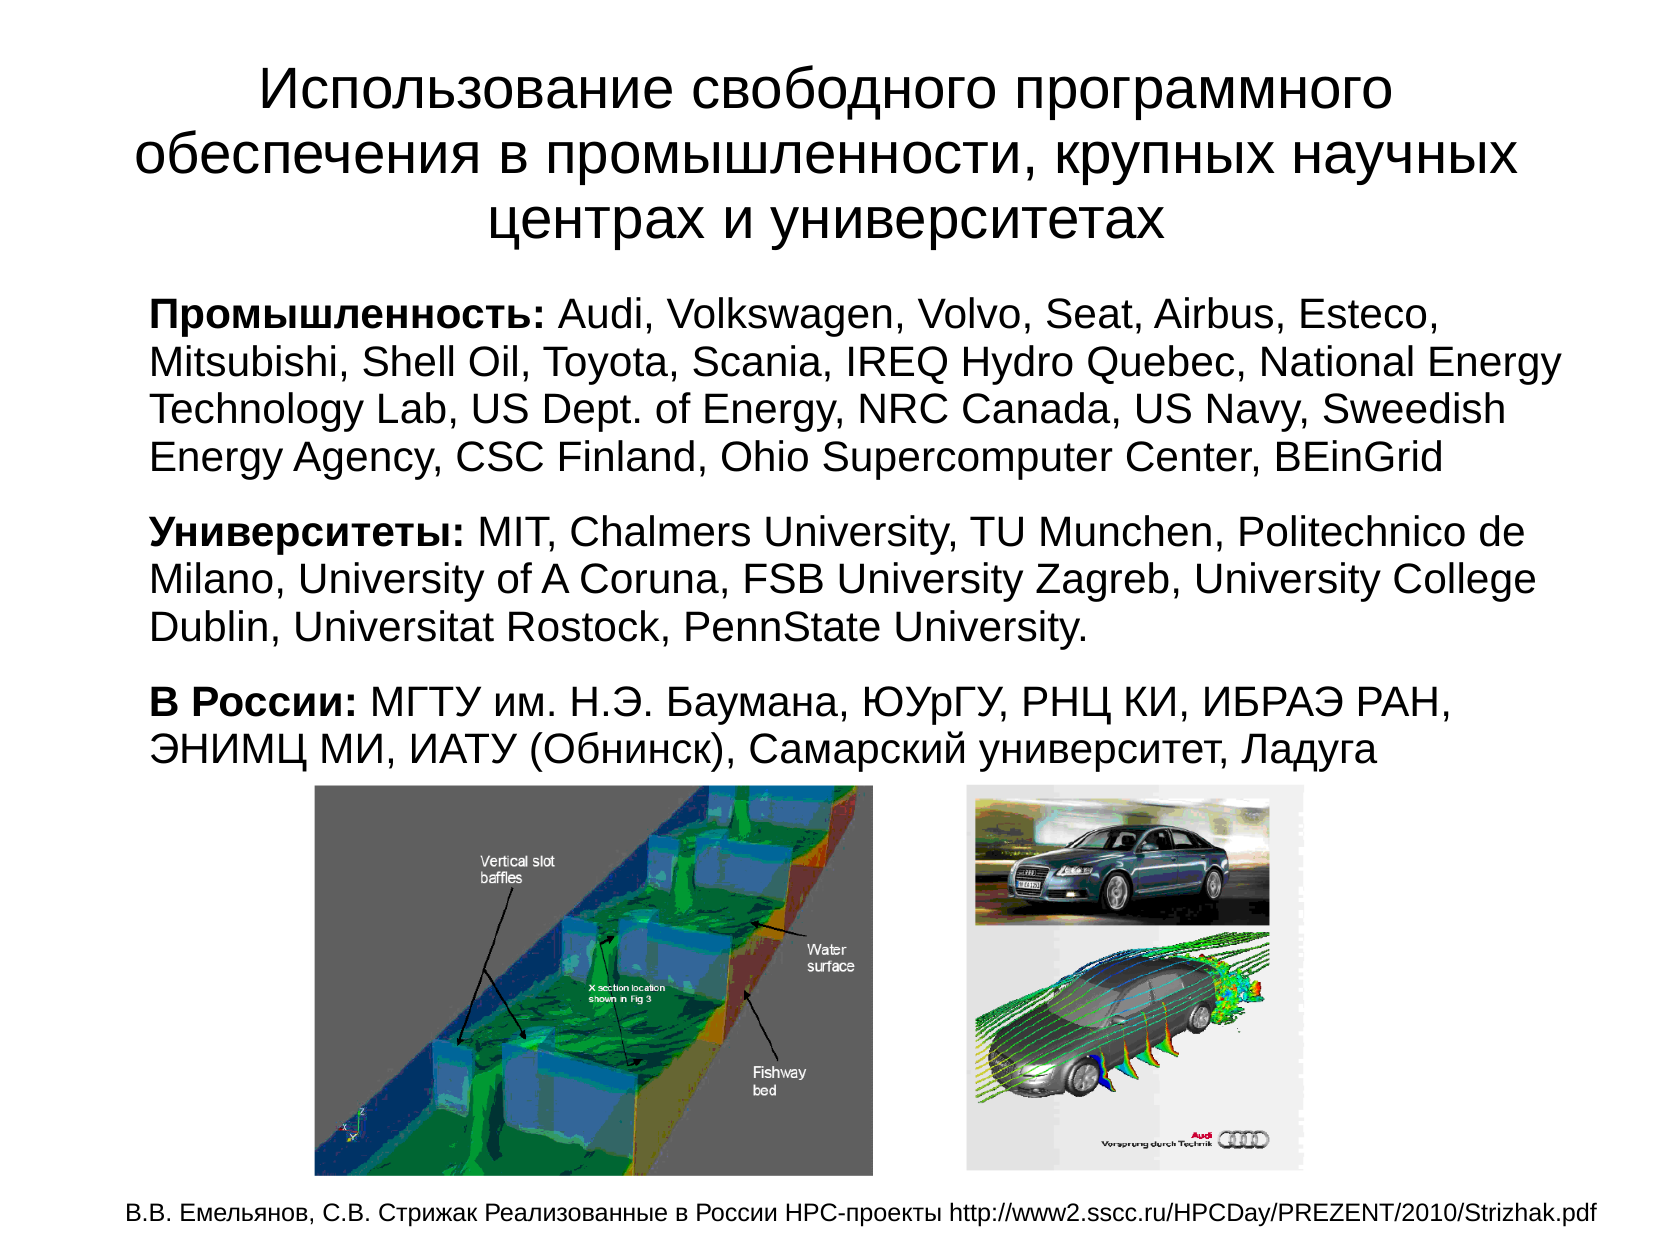

Использование свободного программного обеспечения в промышленности, крупных научных центрах и университетах
# Промышленность: Audi, Volkswagen, Volvo, Seat, Airbus, Esteco, Mitsubishi, Shell Oil, Toyota, Scania, IREQ Hydro Quebec, National Energy Technology Lab, US Dept. of Energy, NRC Canada, US Navy, Sweedish Energy Agency, CSC Finland, Ohio Supercomputer Center, BEinGrid
Университеты: MIT, Chalmers University, TU Munchen, Politechnico de Milano, University of A Coruna, FSB University Zagreb, University College Dublin, Universitat Rostock, PennState University.
В России: МГТУ им. Н.Э. Баумана, ЮУрГУ, РНЦ КИ, ИБРАЭ РАН, ЭНИМЦ МИ, ИАТУ (Обнинск), Самарский университет, Ладуга
В.В. Емельянов, С.В. Стрижак Реализованные в России HPC-проекты http://www2.sscc.ru/HPCDay/PREZENT/2010/Strizhak.pdf